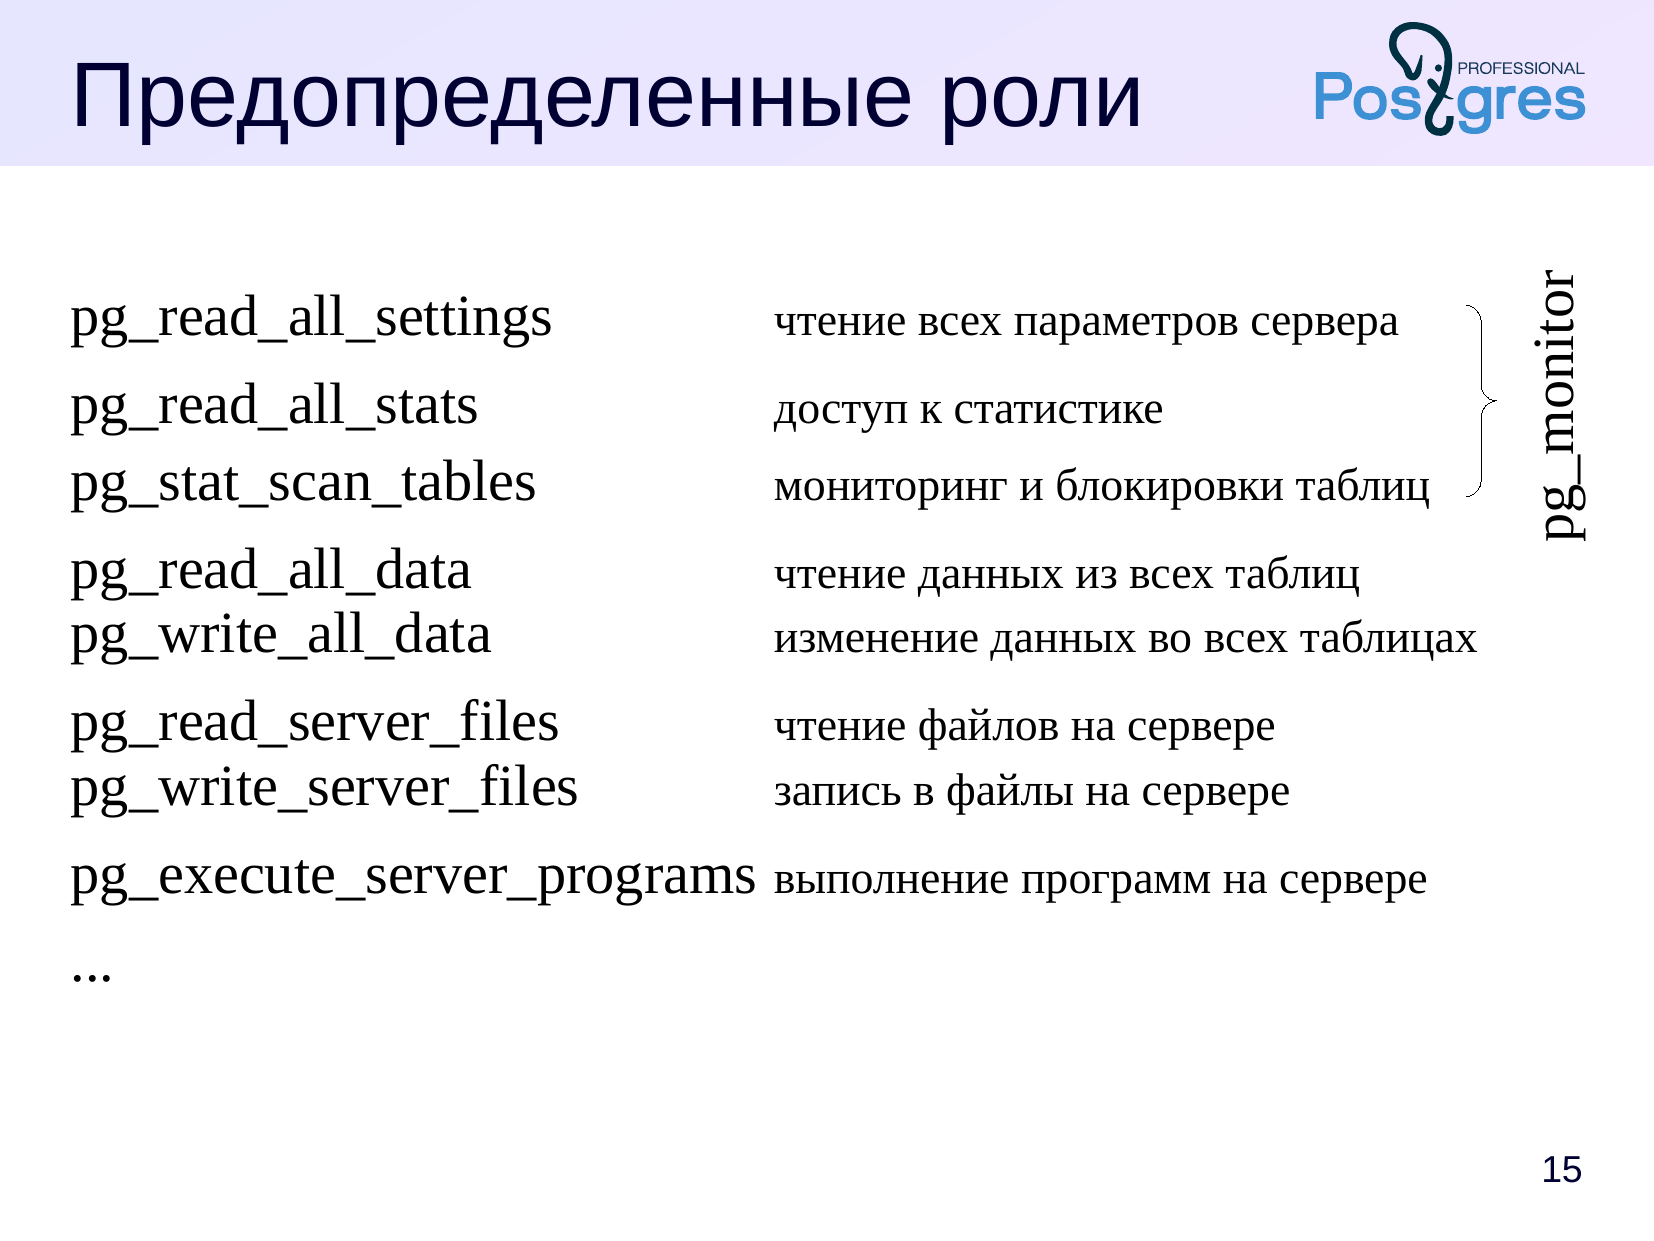

# Предопределенные роли
pg_read_all_settings	чтение всех параметров сервера
pg_read_all_stats	доступ к статистике
pg_stat_scan_tables	мониторинг и блокировки таблиц
pg_read_all_data	чтение данных из всех таблиц
pg_write_all_data	изменение данных во всех таблицах
pg_read_server_files	чтение файлов на сервере
pg_write_server_files	запись в файлы на сервере
pg_execute_server_programs	выполнение программ на сервере
...
pg_monitor